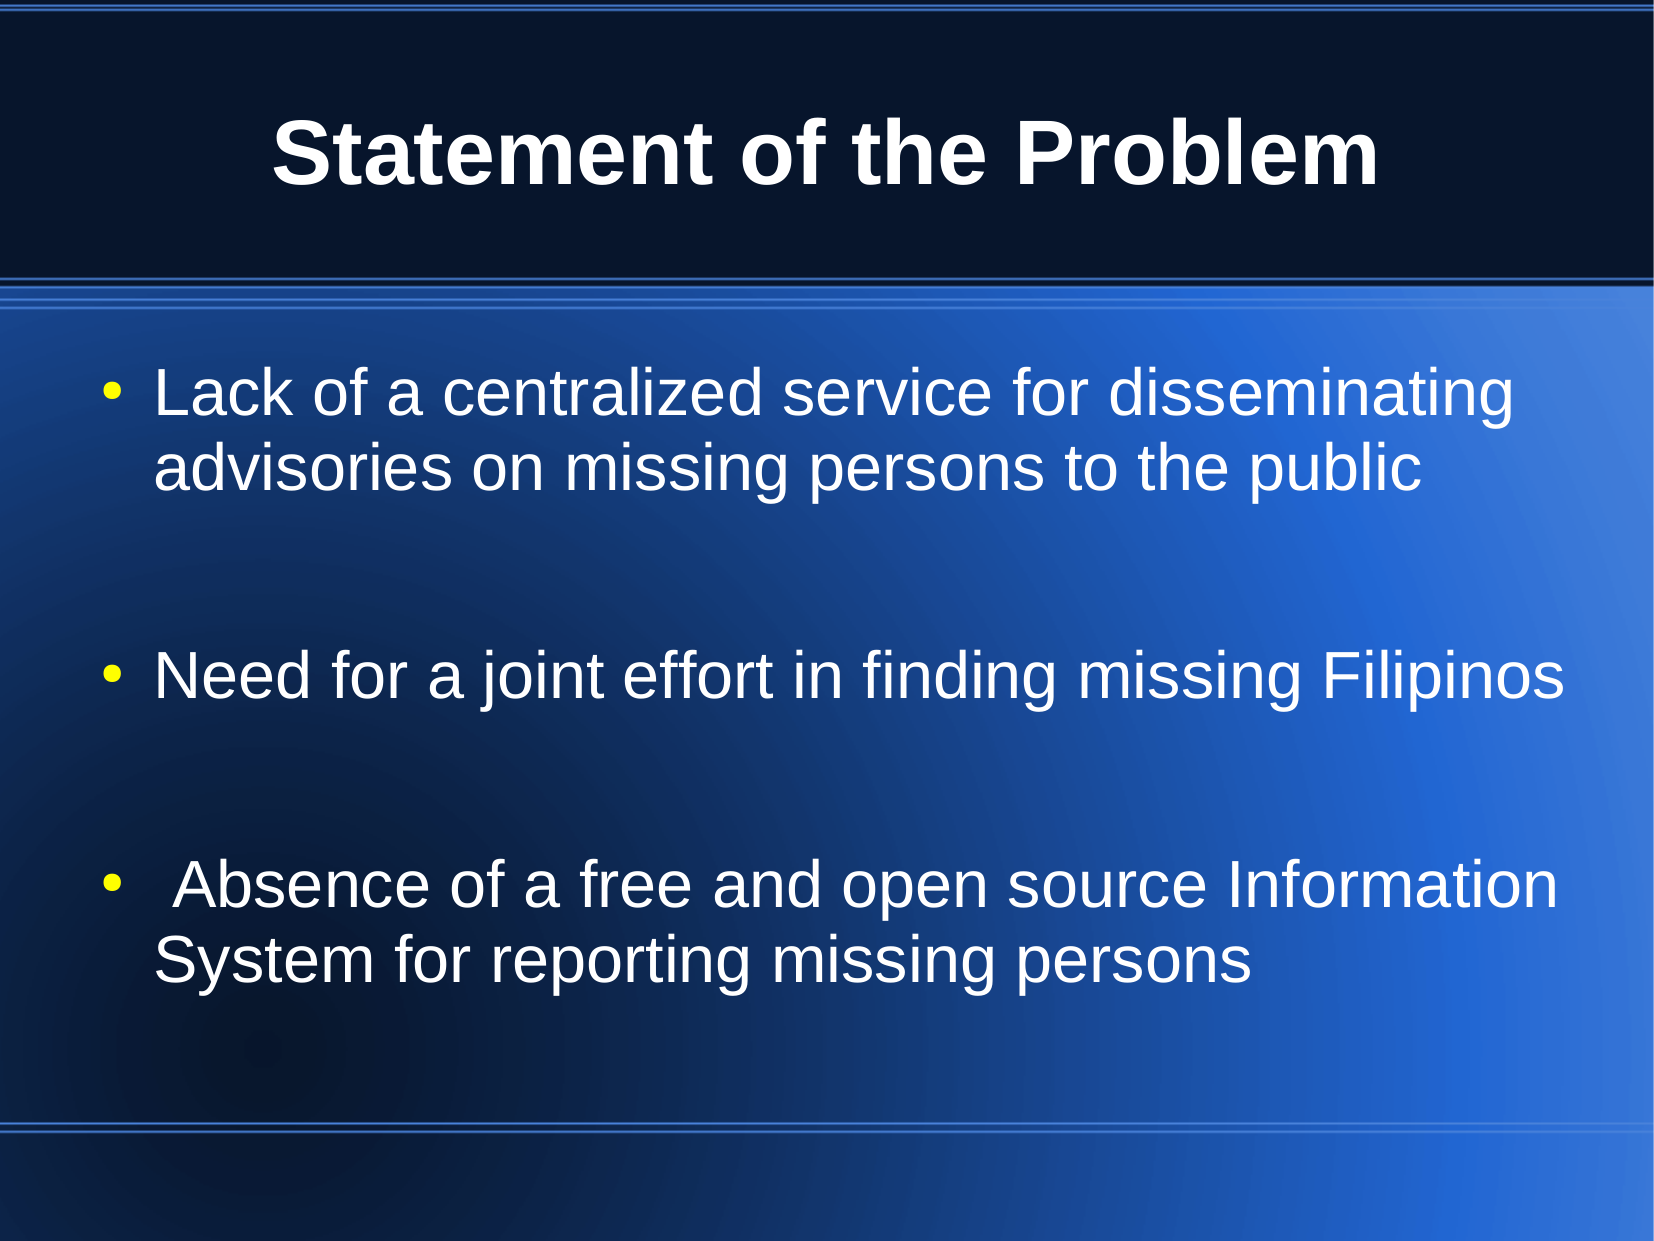

# Statement of the Problem
Lack of a centralized service for disseminating advisories on missing persons to the public
Need for a joint effort in finding missing Filipinos
 Absence of a free and open source Information System for reporting missing persons